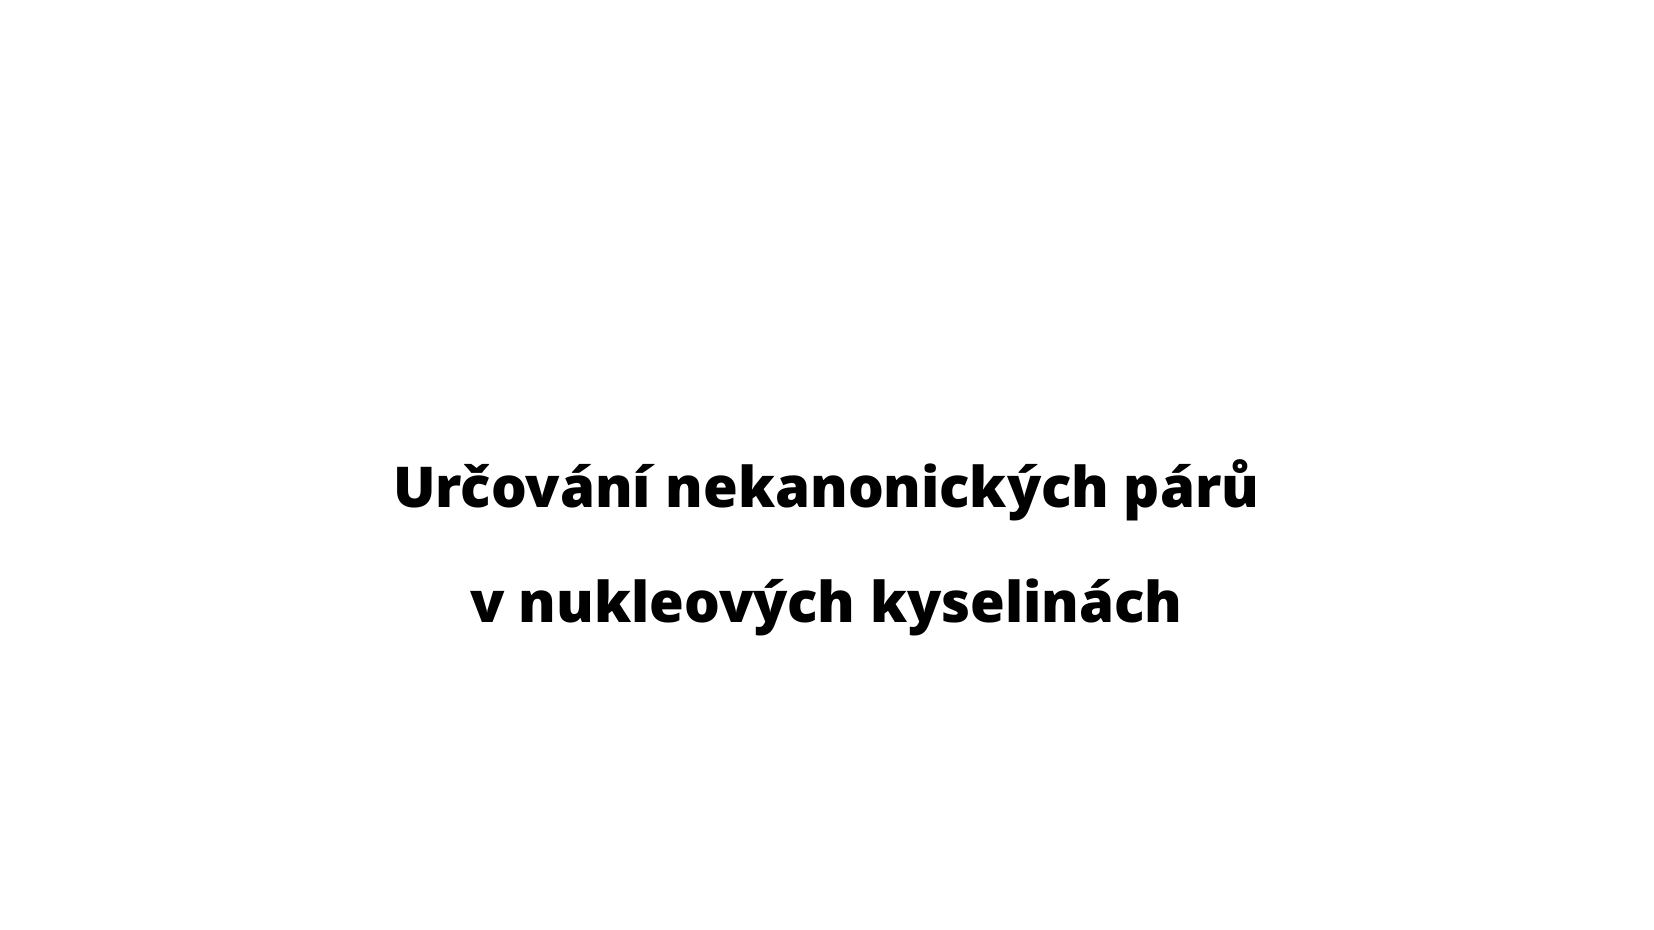

# Určování nekanonických párů v nukleových kyselinách